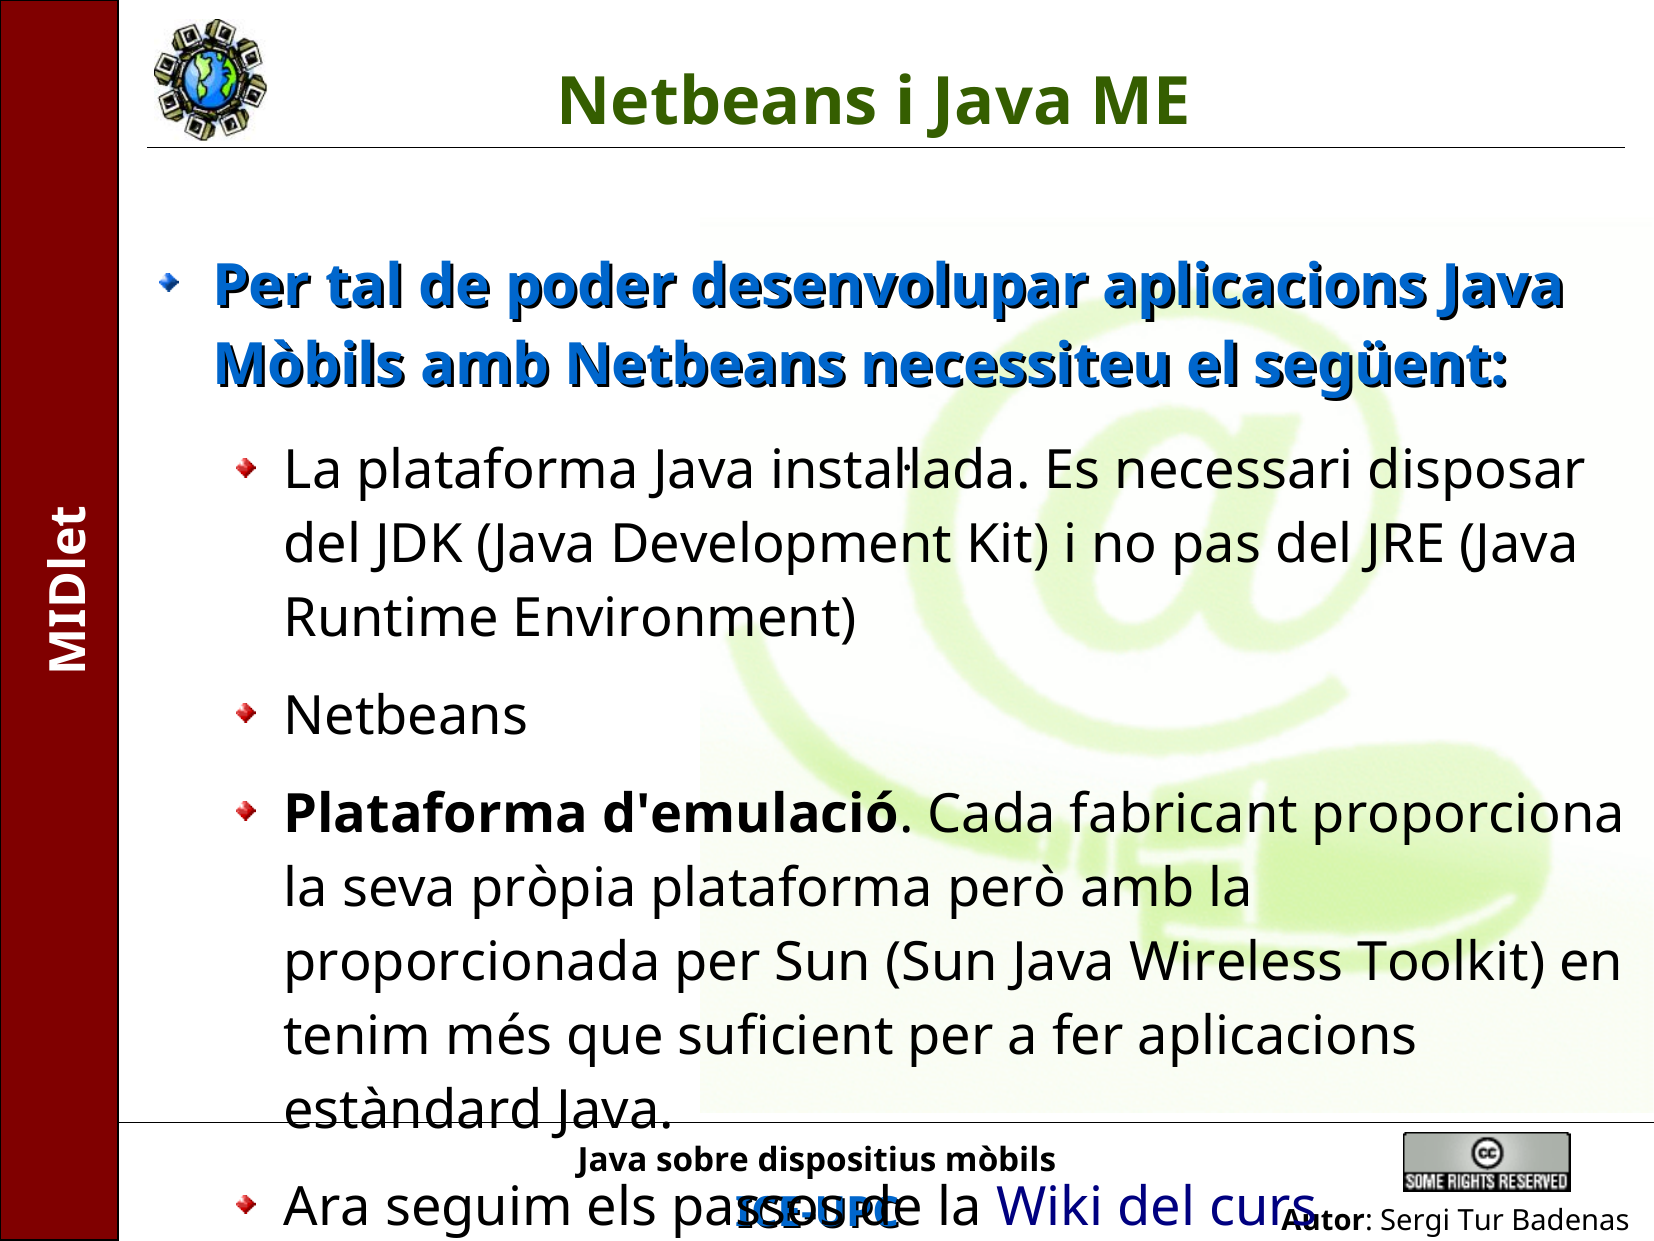

# Netbeans i Java ME
Per tal de poder desenvolupar aplicacions Java Mòbils amb Netbeans necessiteu el següent:
La plataforma Java instal·lada. Es necessari disposar del JDK (Java Development Kit) i no pas del JRE (Java Runtime Environment)
Netbeans
Plataforma d'emulació. Cada fabricant proporciona la seva pròpia plataforma però amb la proporcionada per Sun (Sun Java Wireless Toolkit) en tenim més que suficient per a fer aplicacions estàndard Java.
Ara seguim els passos de la Wiki del curs